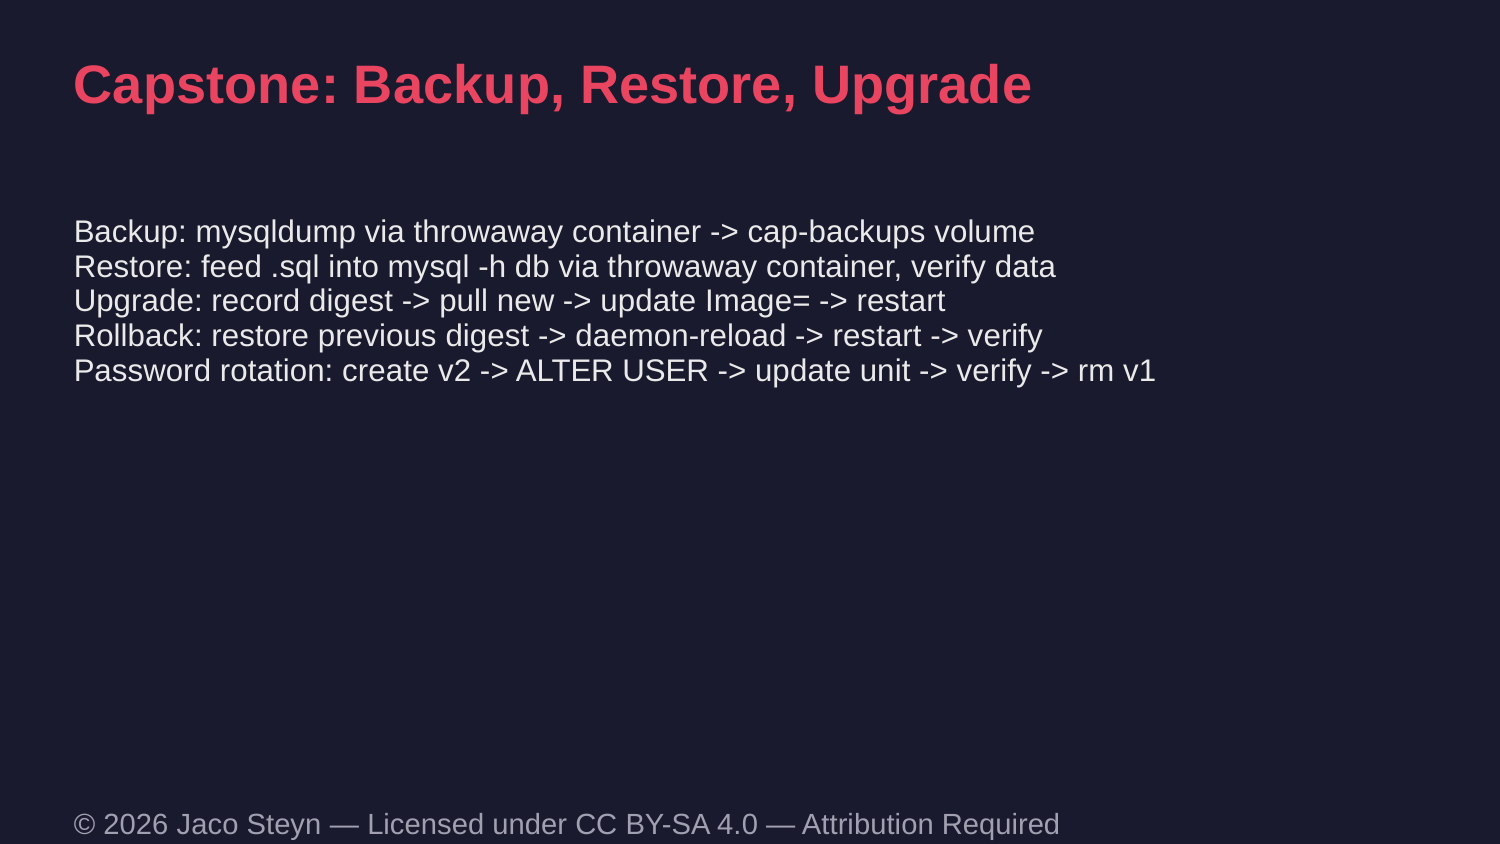

Capstone: Backup, Restore, Upgrade
Backup: mysqldump via throwaway container -> cap-backups volume
Restore: feed .sql into mysql -h db via throwaway container, verify data
Upgrade: record digest -> pull new -> update Image= -> restart
Rollback: restore previous digest -> daemon-reload -> restart -> verify
Password rotation: create v2 -> ALTER USER -> update unit -> verify -> rm v1
© 2026 Jaco Steyn — Licensed under CC BY-SA 4.0 — Attribution Required